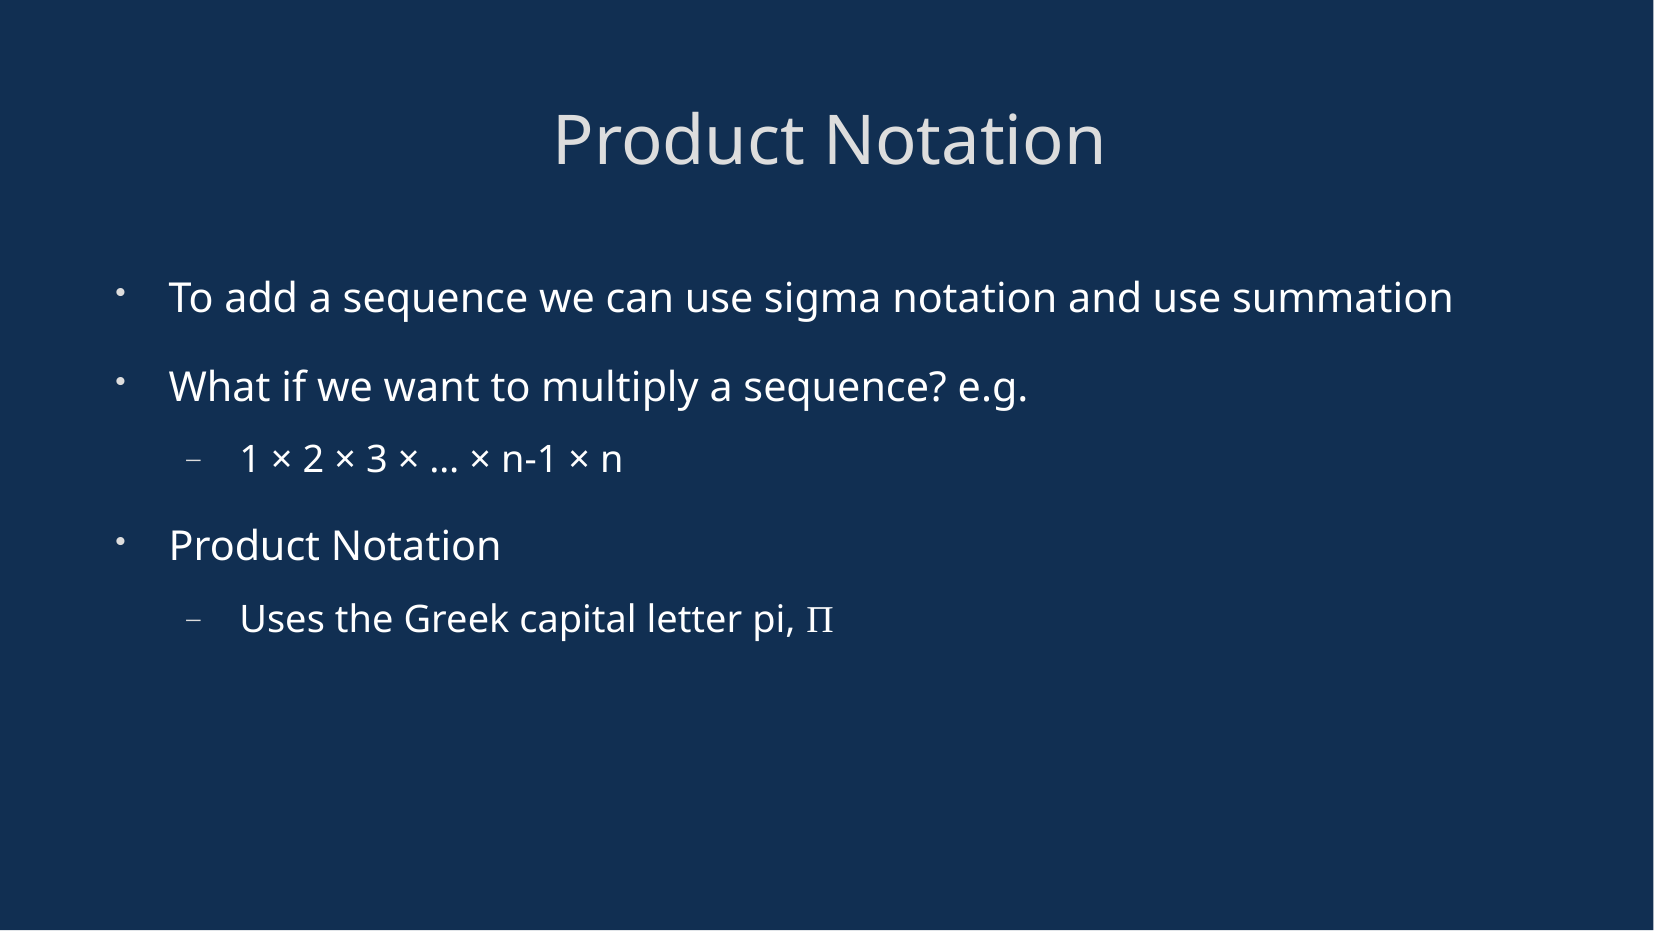

Product Notation
# To add a sequence we can use sigma notation and use summation
What if we want to multiply a sequence? e.g.
1 × 2 × 3 × … × n-1 × n
Product Notation
Uses the Greek capital letter pi, Π